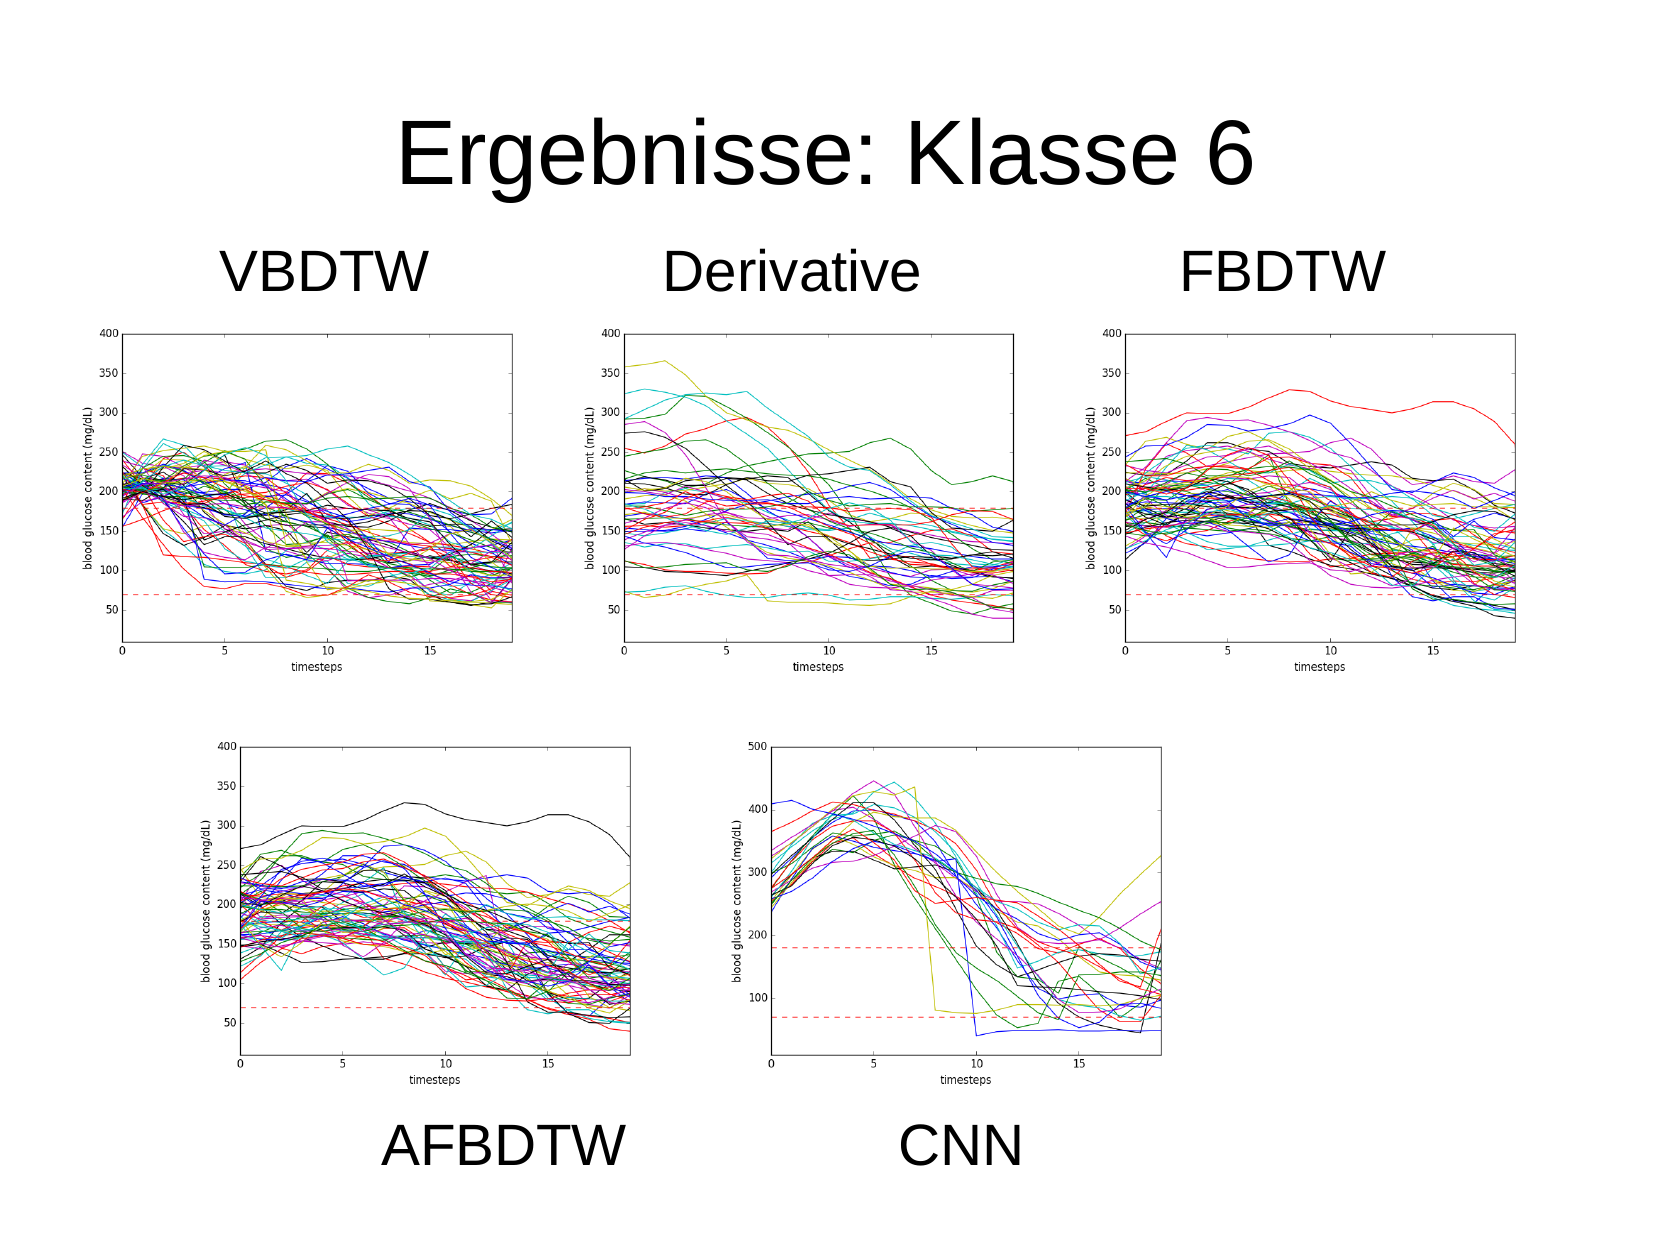

# Ergebnisse: Klasse 6
VBDTW				Derivative				FBDTW
AFBDTW				CNN